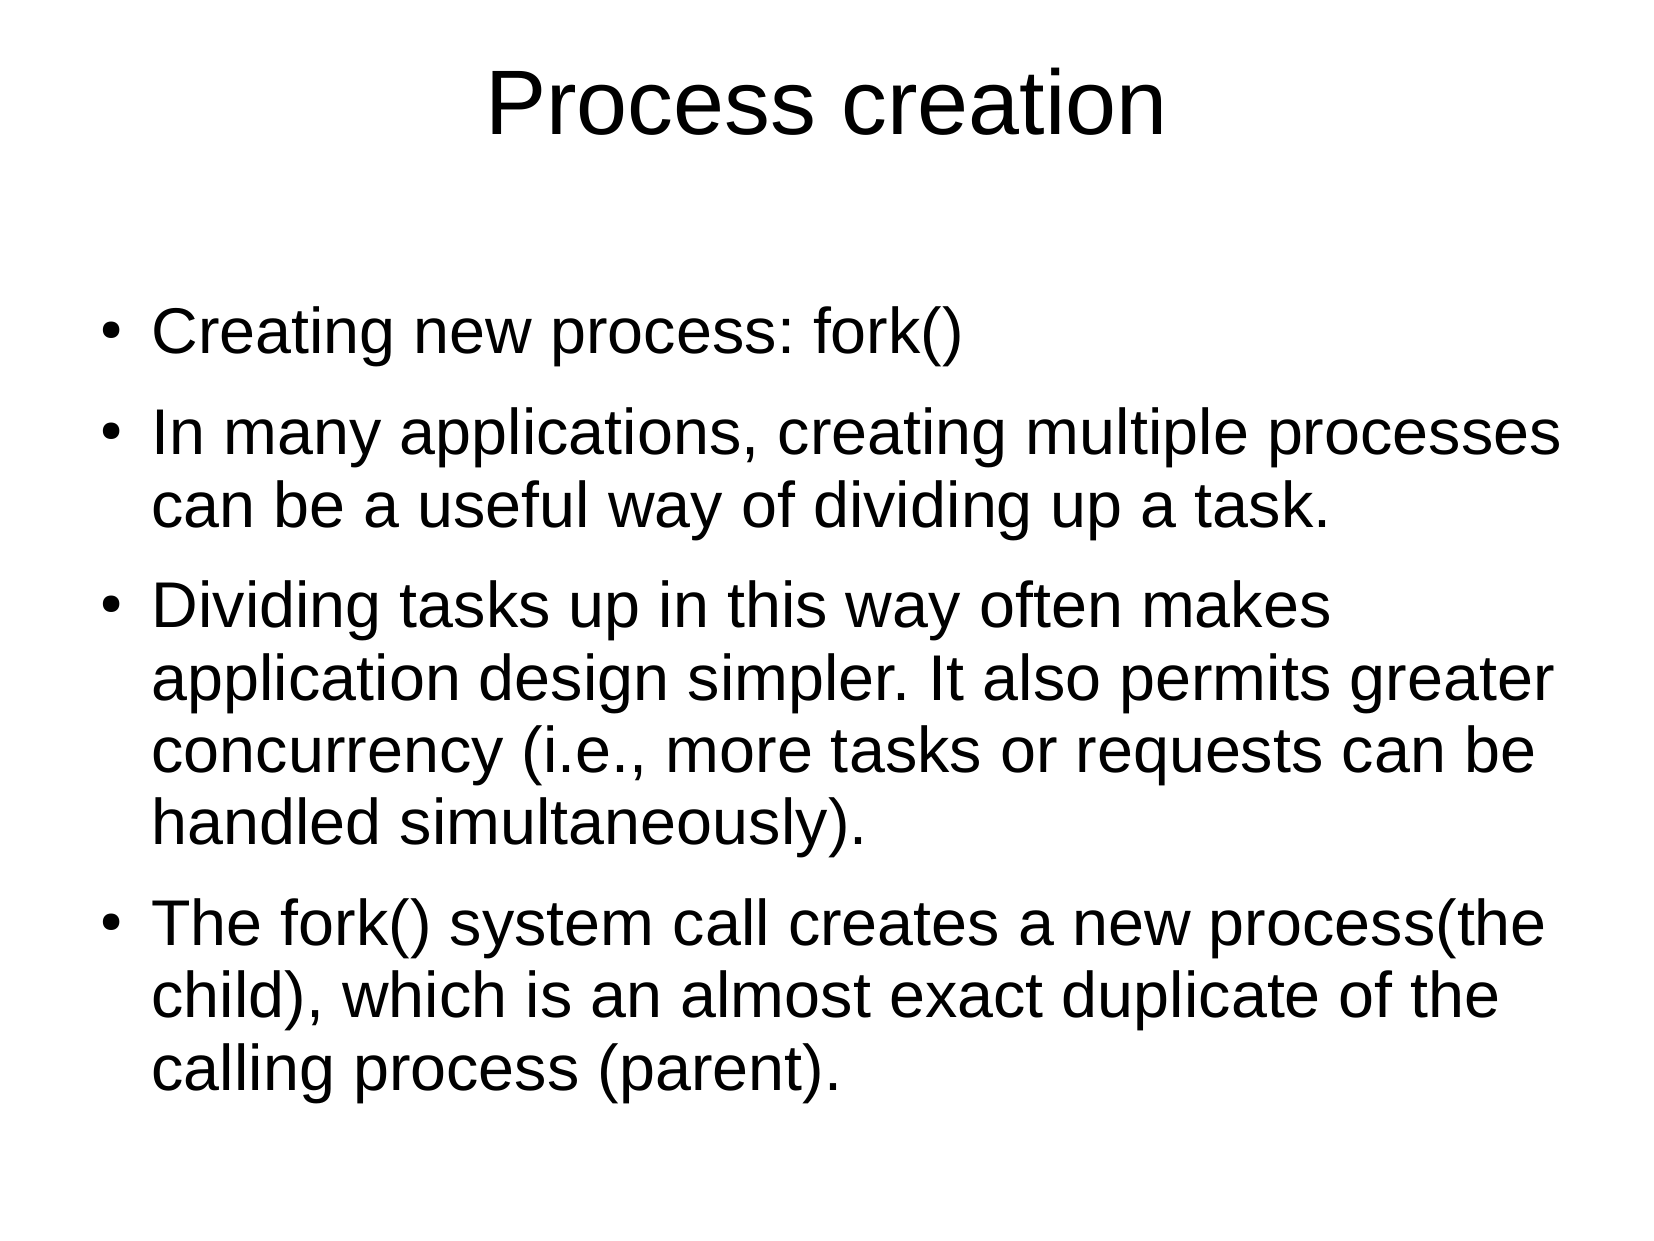

Process creation
# Creating new process: fork()
In many applications, creating multiple processes can be a useful way of dividing up a task.
Dividing tasks up in this way often makes application design simpler. It also permits greater concurrency (i.e., more tasks or requests can be handled simultaneously).
The fork() system call creates a new process(the child), which is an almost exact duplicate of the calling process (parent).